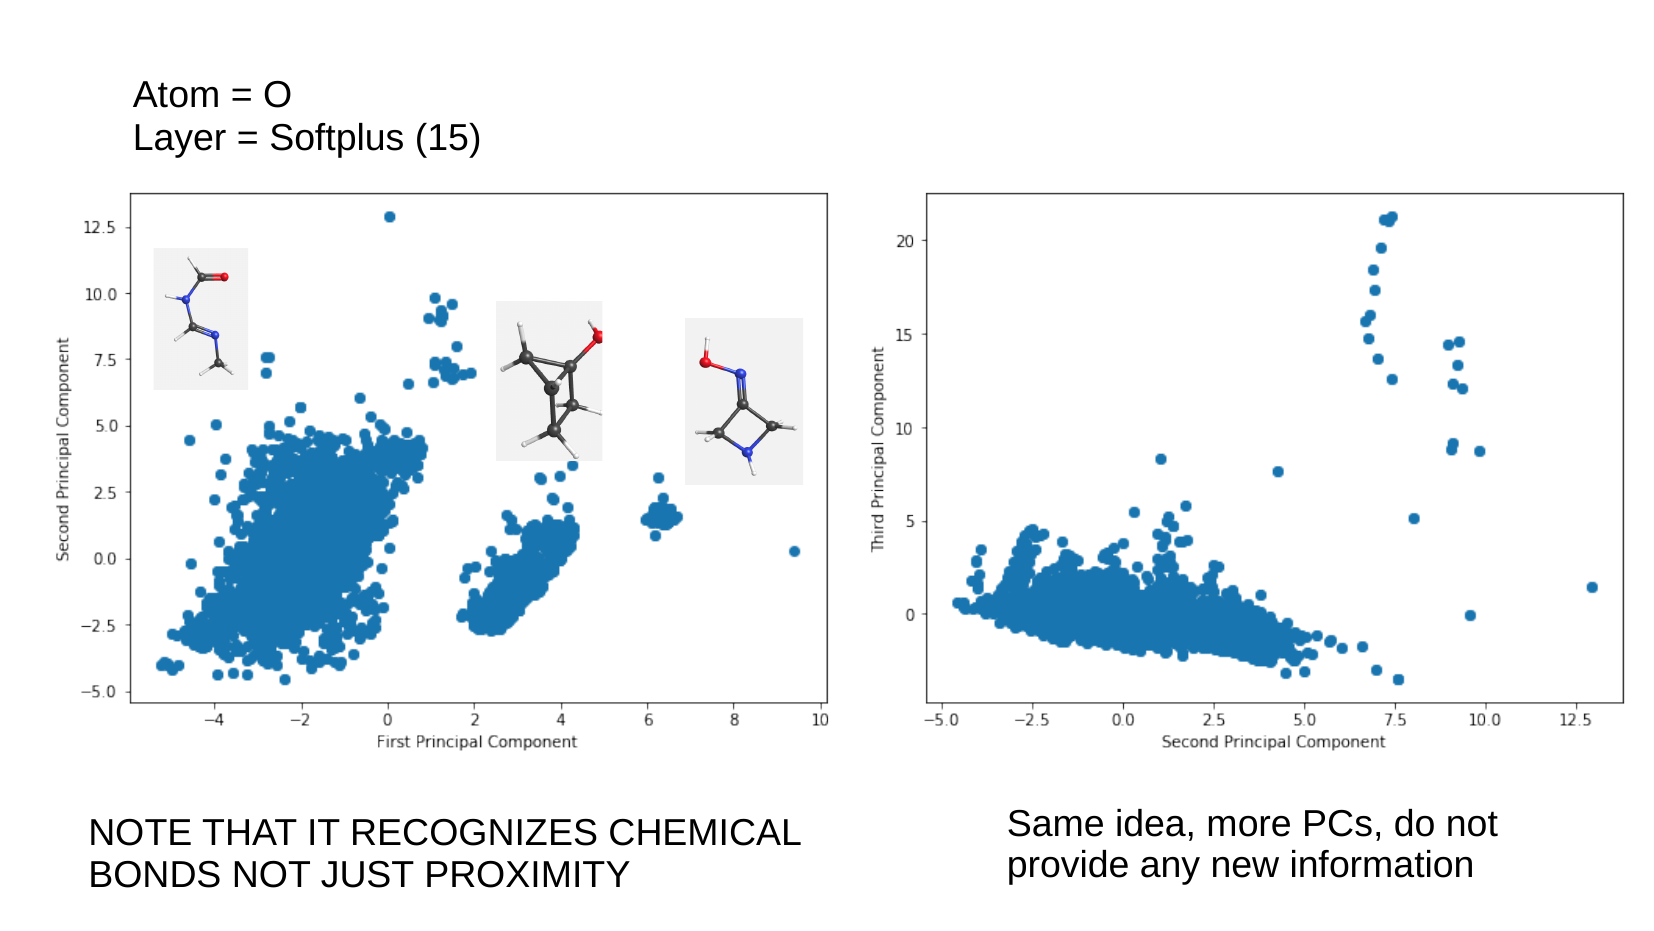

Atom = O
Layer = Softplus (15)
Same idea, more PCs, do not provide any new information
NOTE THAT IT RECOGNIZES CHEMICAL BONDS NOT JUST PROXIMITY